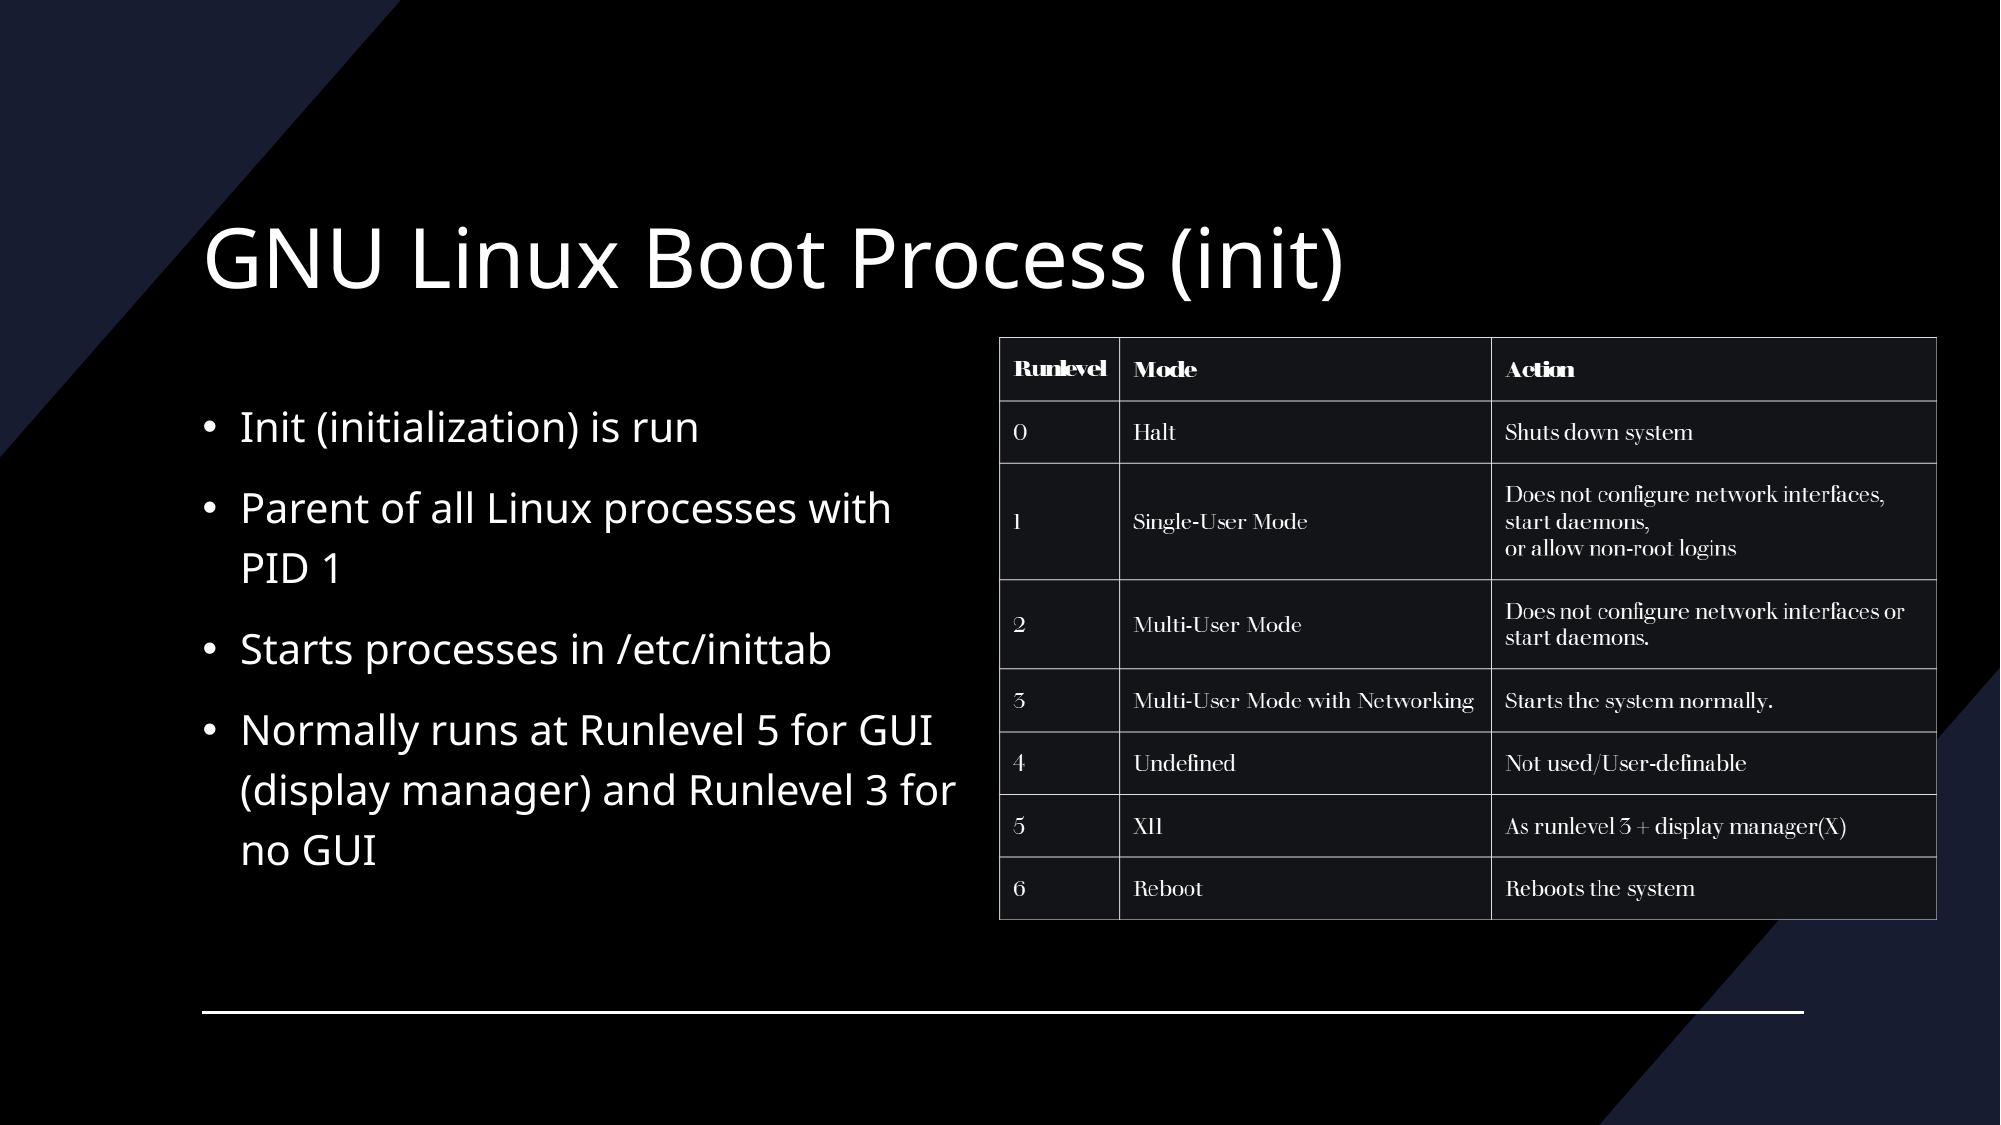

# GNU Linux Boot Process (init)
Init (initialization) is run
Parent of all Linux processes with PID 1
Starts processes in /etc/inittab
Normally runs at Runlevel 5 for GUI (display manager) and Runlevel 3 for no GUI